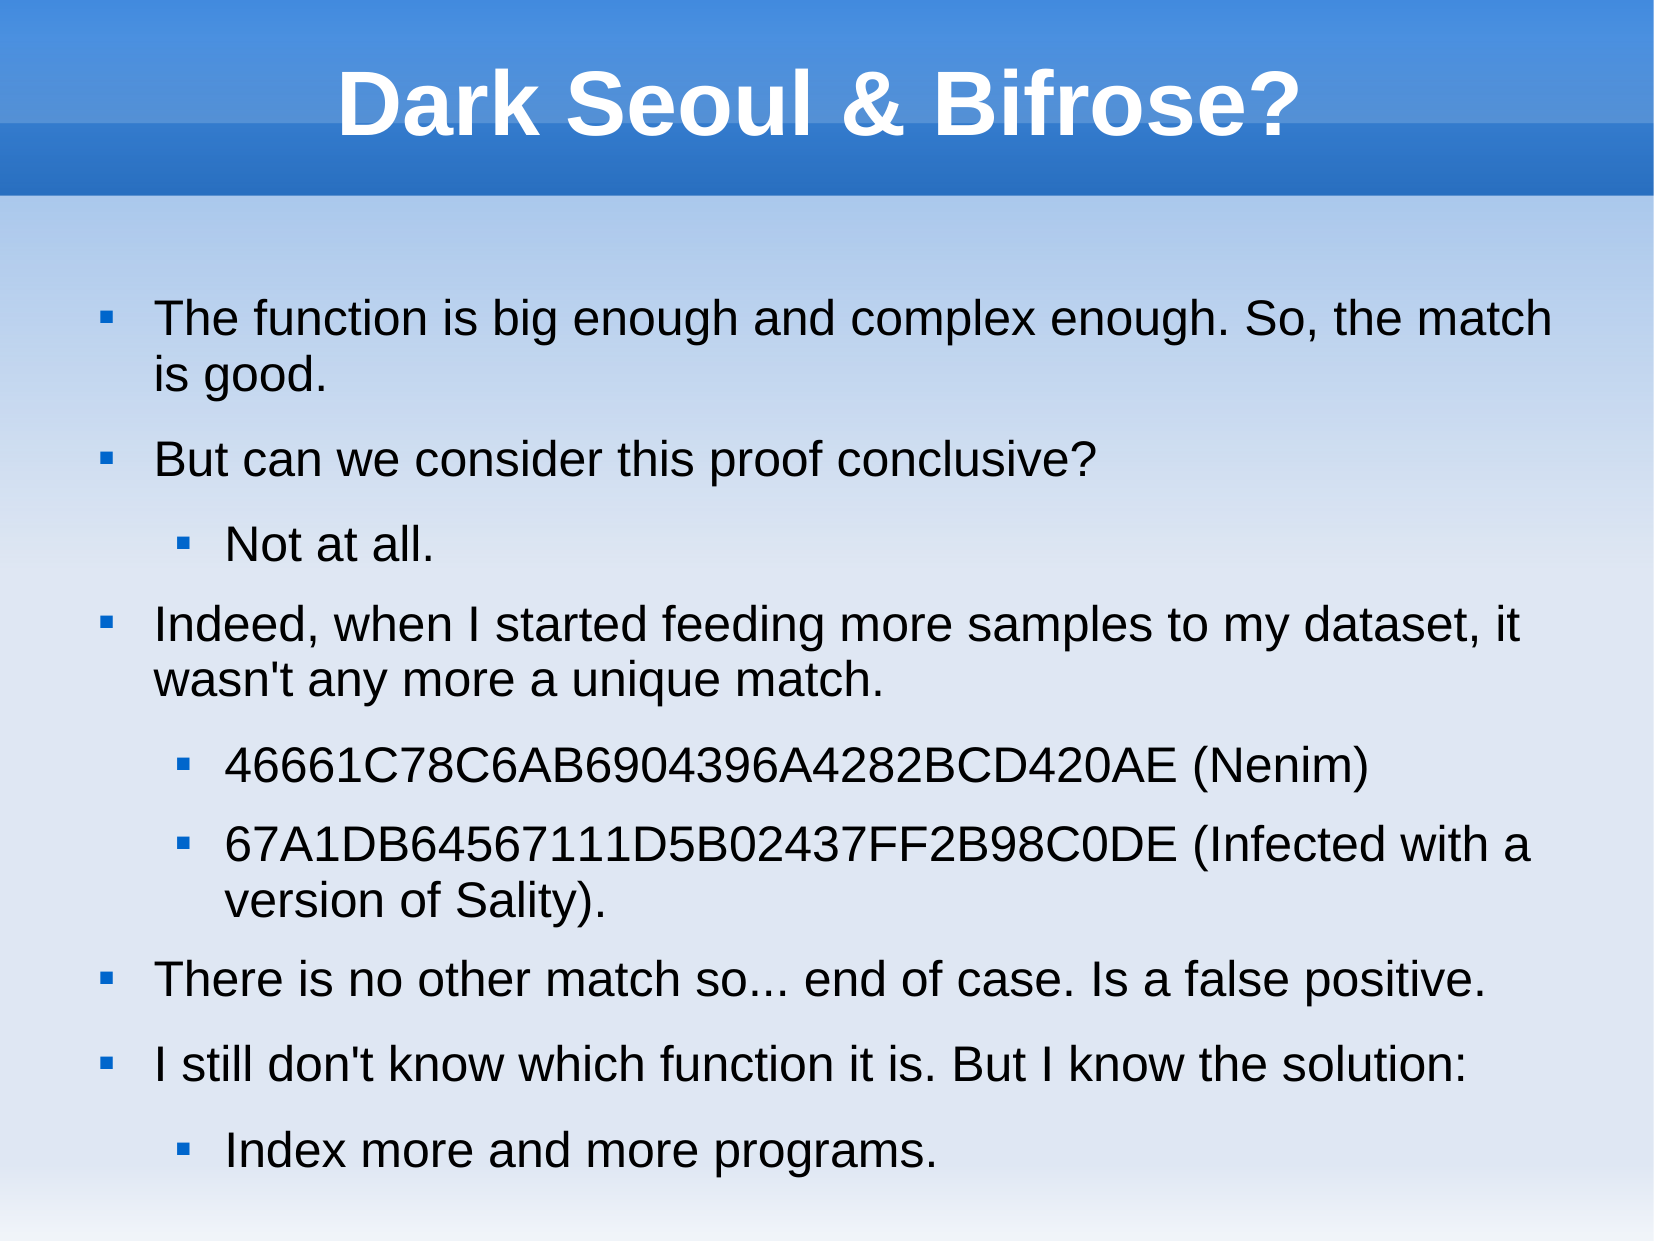

# Dark Seoul & Bifrose?
The function is big enough and complex enough. So, the match is good.
But can we consider this proof conclusive?
Not at all.
Indeed, when I started feeding more samples to my dataset, it wasn't any more a unique match.
46661C78C6AB6904396A4282BCD420AE (Nenim)
67A1DB64567111D5B02437FF2B98C0DE (Infected with a version of Sality).
There is no other match so... end of case. Is a false positive.
I still don't know which function it is. But I know the solution:
Index more and more programs.